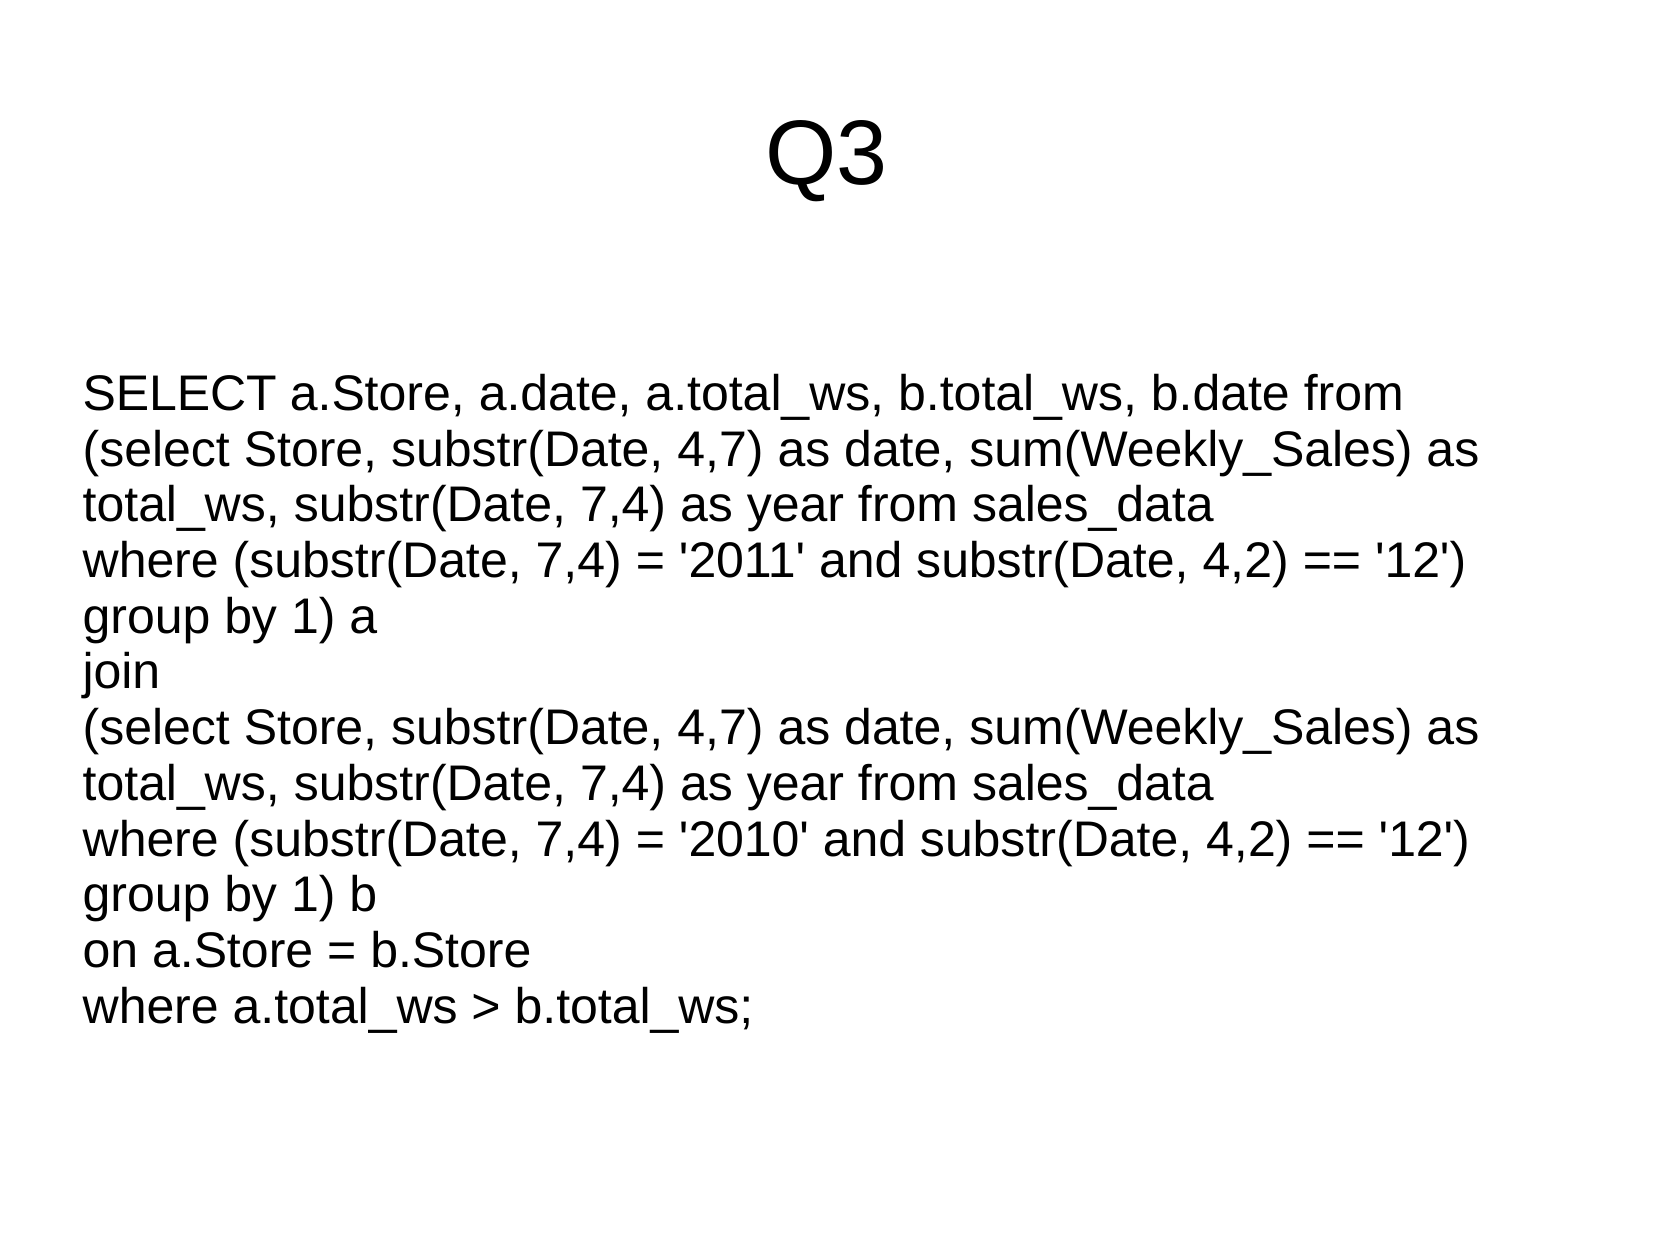

# Q3
SELECT a.Store, a.date, a.total_ws, b.total_ws, b.date from
(select Store, substr(Date, 4,7) as date, sum(Weekly_Sales) as total_ws, substr(Date, 7,4) as year from sales_data
where (substr(Date, 7,4) = '2011' and substr(Date, 4,2) == '12')
group by 1) a
join
(select Store, substr(Date, 4,7) as date, sum(Weekly_Sales) as total_ws, substr(Date, 7,4) as year from sales_data
where (substr(Date, 7,4) = '2010' and substr(Date, 4,2) == '12')
group by 1) b
on a.Store = b.Store
where a.total_ws > b.total_ws;